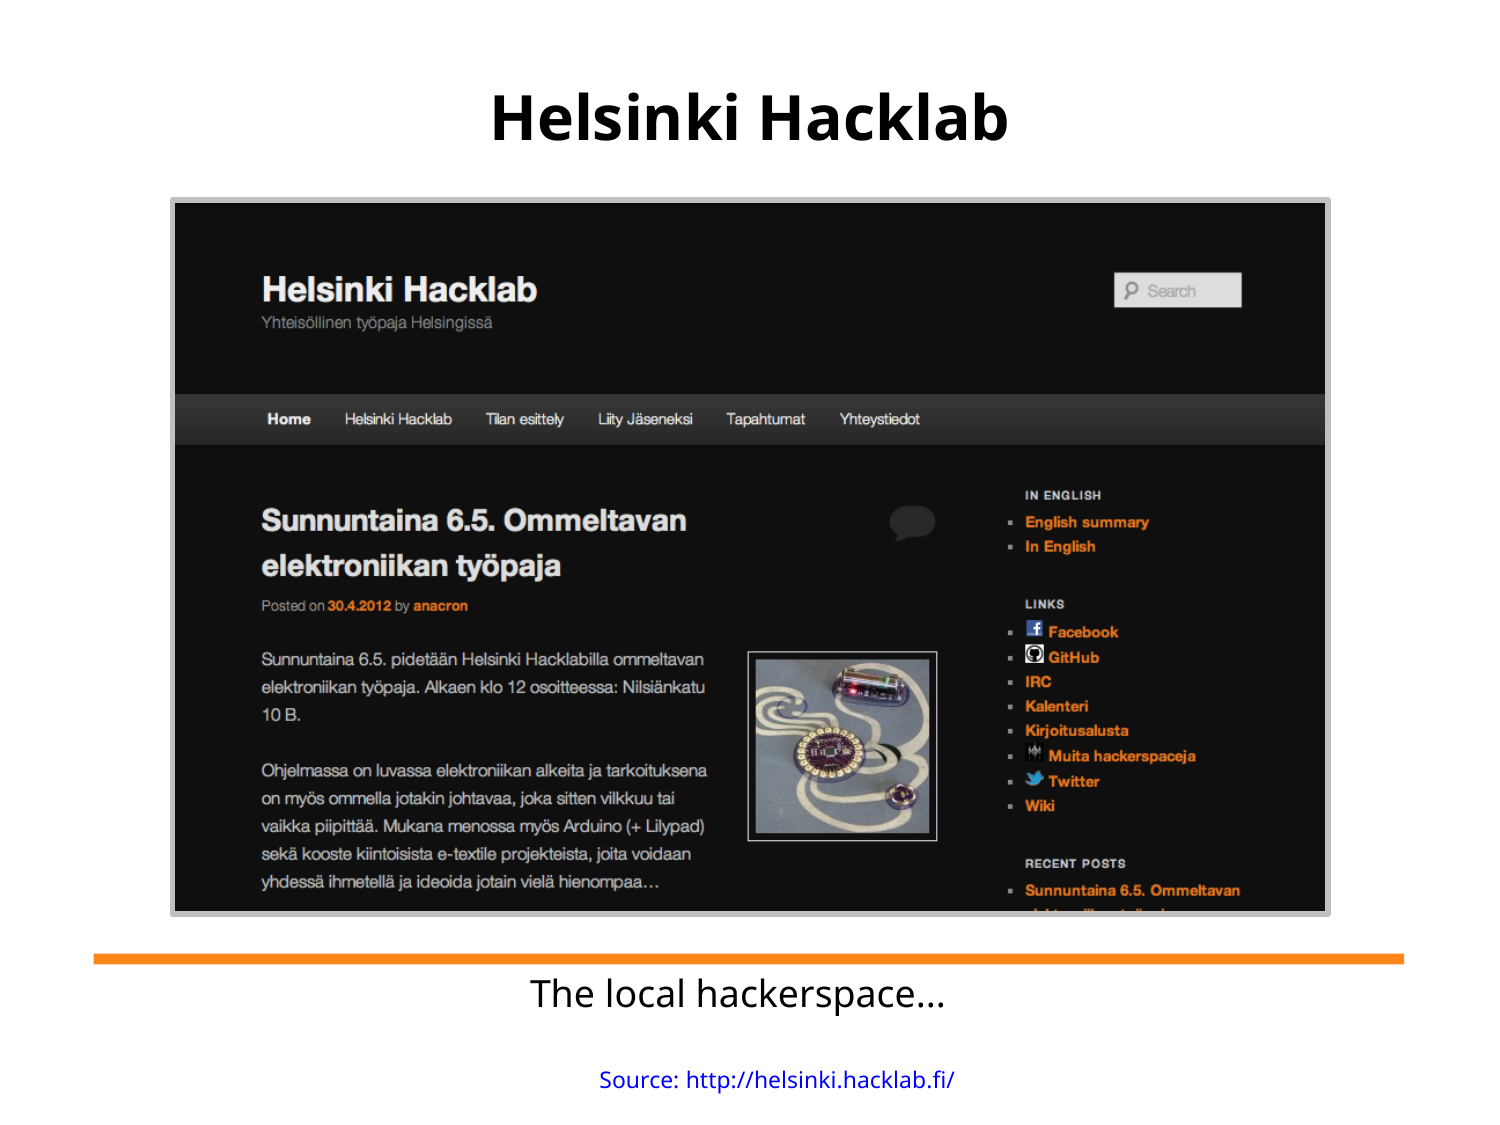

# Helsinki Hacklab
The local hackerspace...
Source: http://helsinki.hacklab.fi/